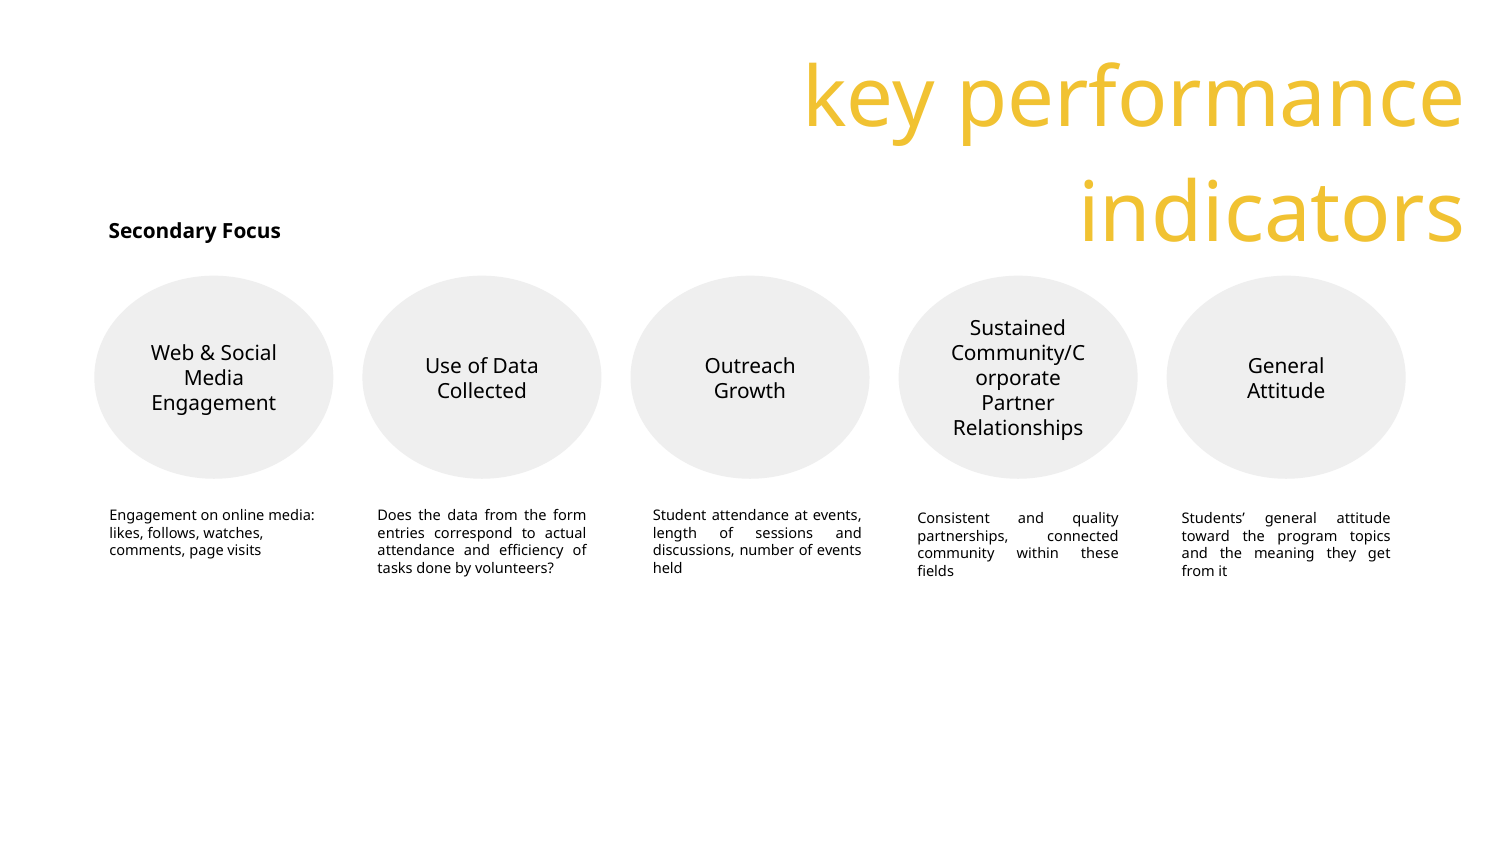

key performance indicators
Secondary Focus
Web & Social Media Engagement
Use of Data Collected
Outreach Growth
Sustained Community/Corporate Partner Relationships
General Attitude
Engagement on online media: likes, follows, watches, comments, page visits
Does the data from the form entries correspond to actual attendance and efficiency of tasks done by volunteers?
Student attendance at events, length of sessions and discussions, number of events held
Consistent and quality partnerships, connected community within these fields
Students’ general attitude toward the program topics and the meaning they get from it